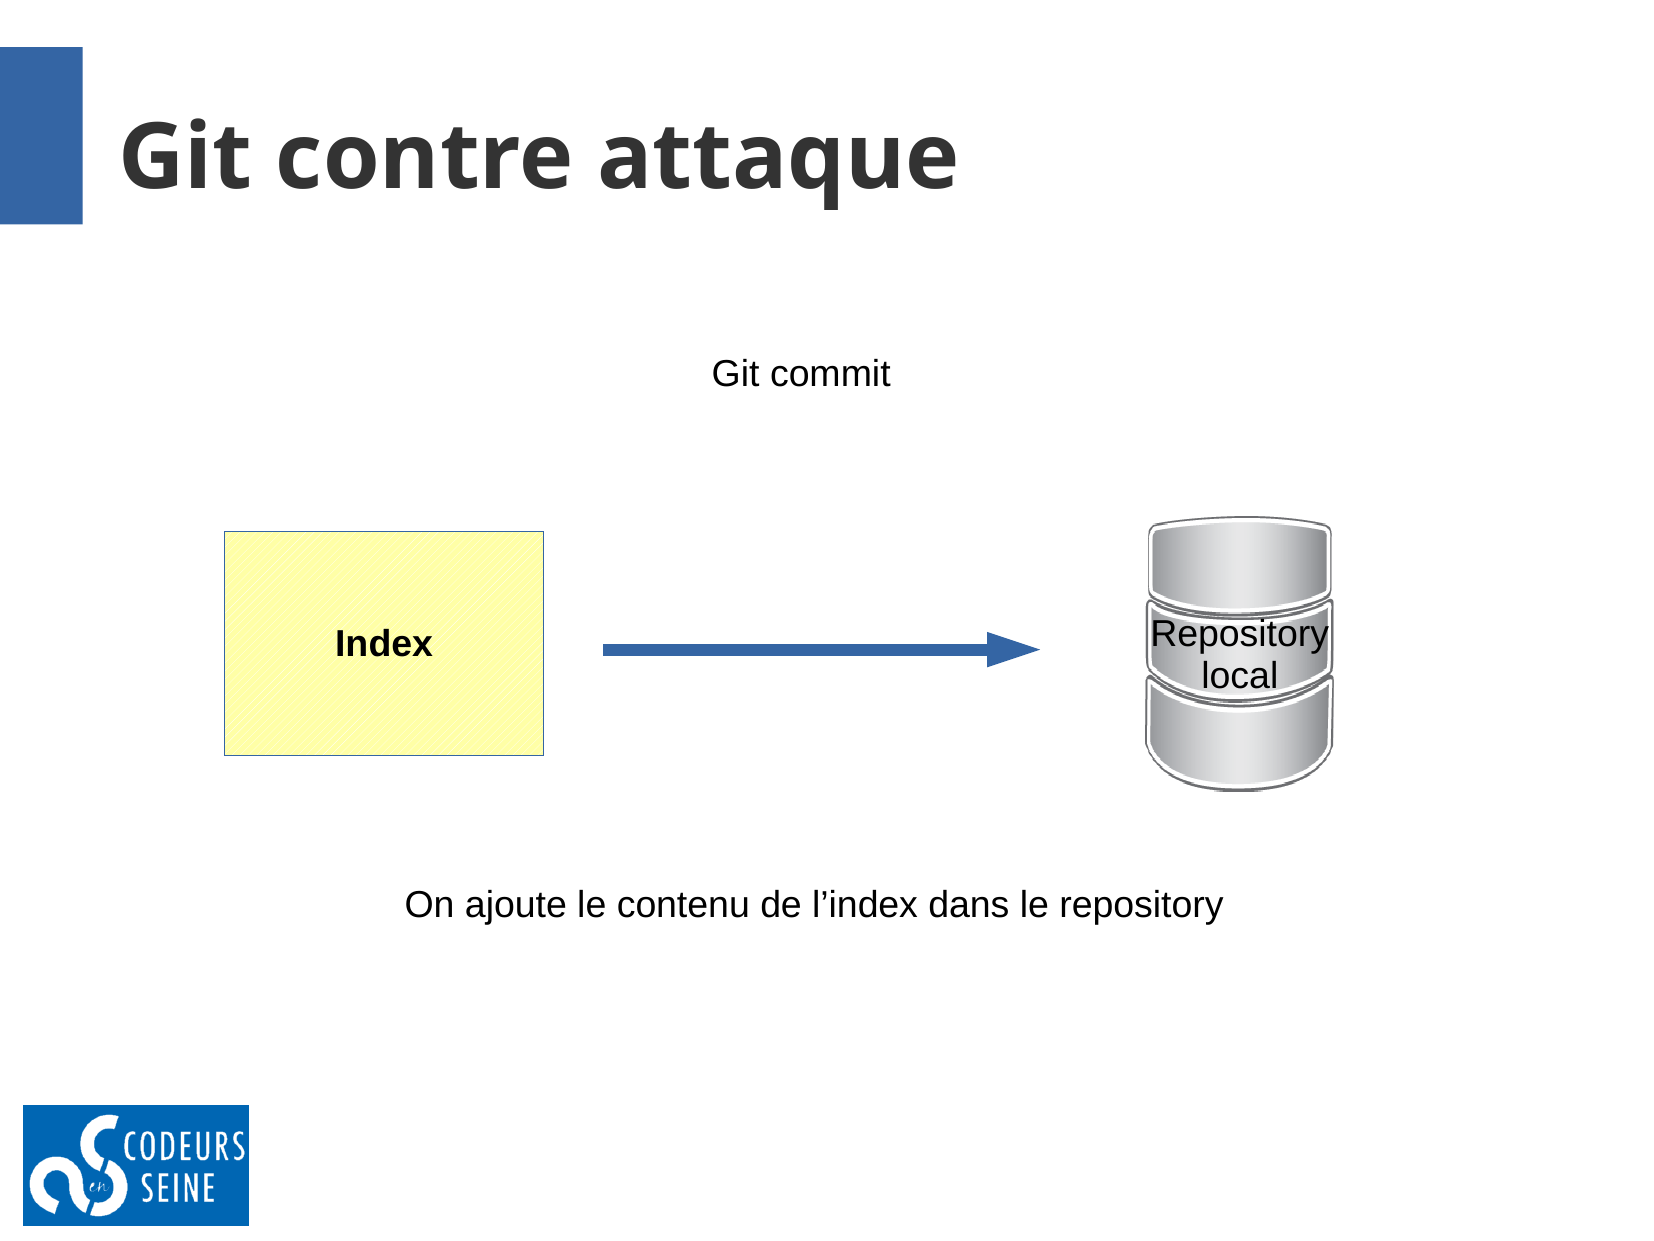

# Git contre attaque
Git commit
Repository
local
Index
On ajoute le contenu de l’index dans le repository